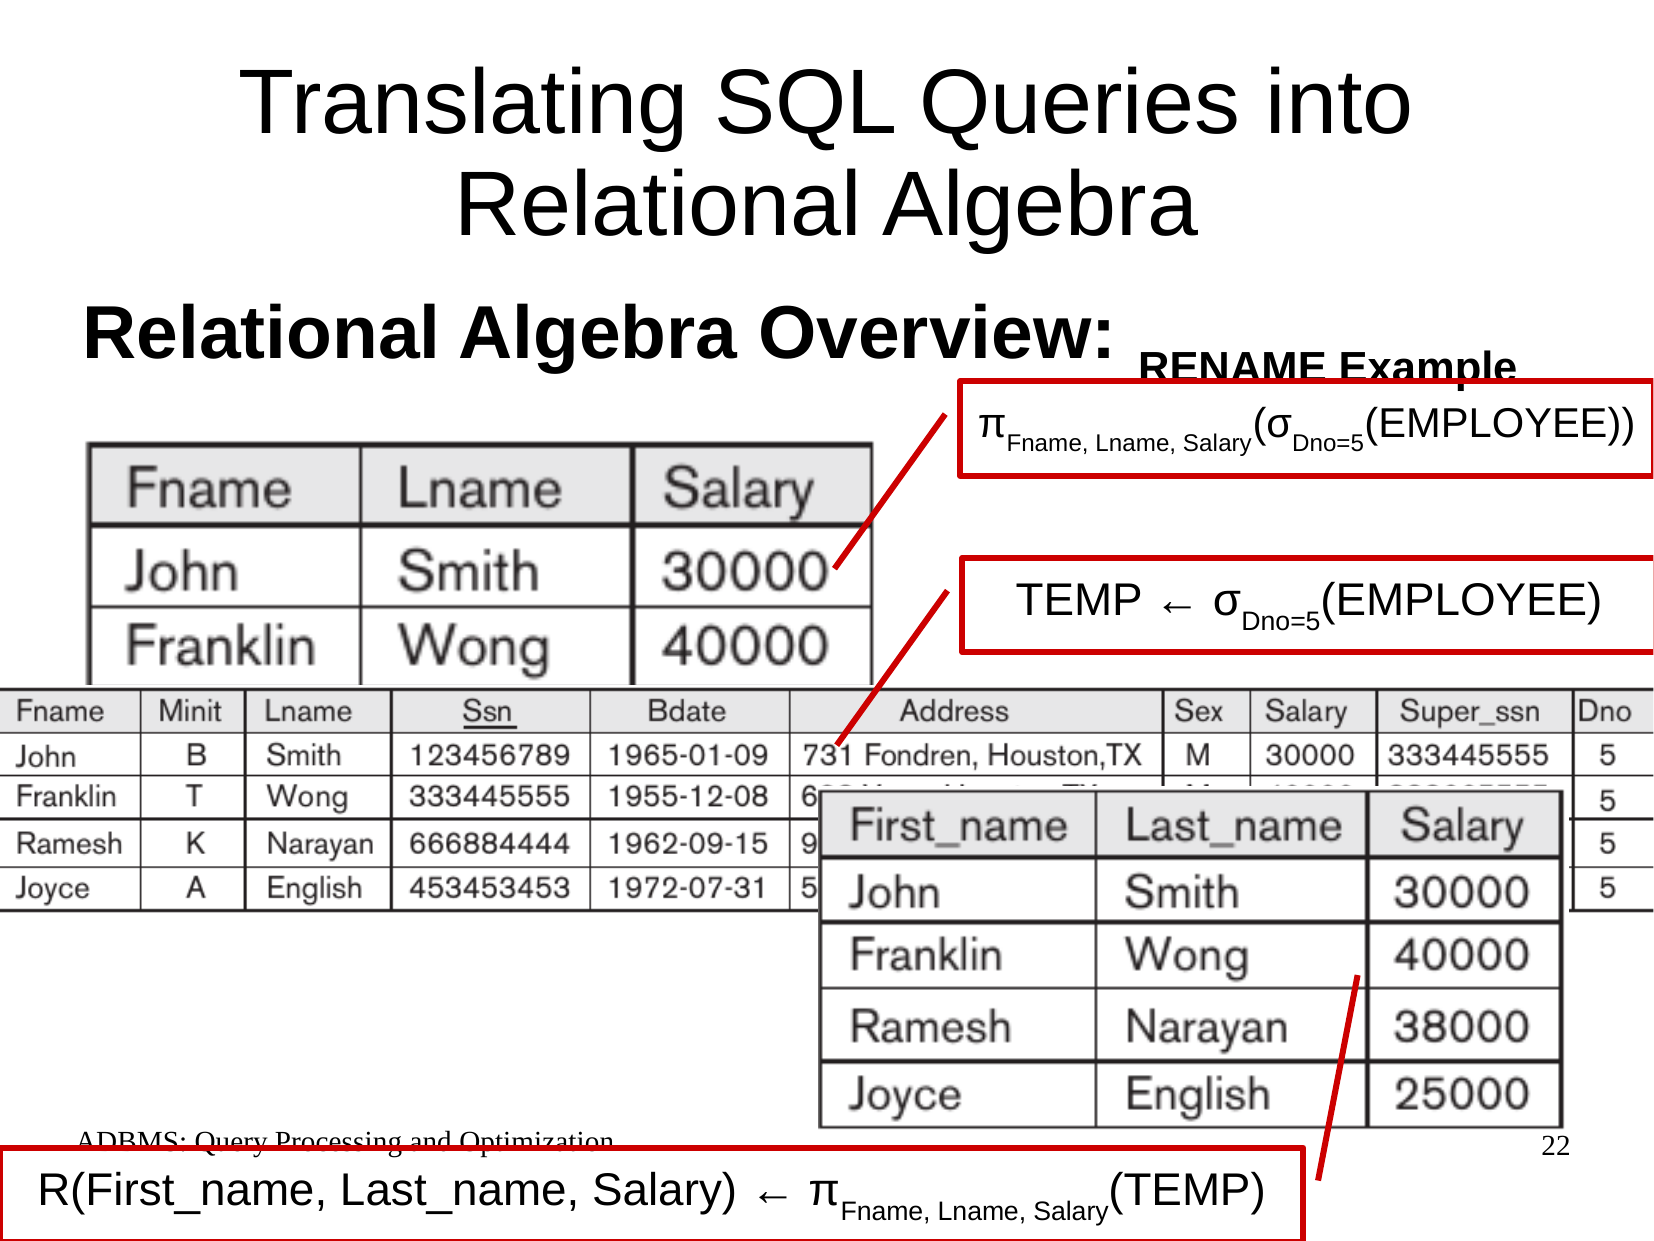

# Translating SQL Queries into Relational Algebra
Relational Algebra Overview: RENAME Example
πFname, Lname, Salary(σDno=5(EMPLOYEE))
TEMP ← σDno=5(EMPLOYEE)
R(First_name, Last_name, Salary) ← πFname, Lname, Salary(TEMP)